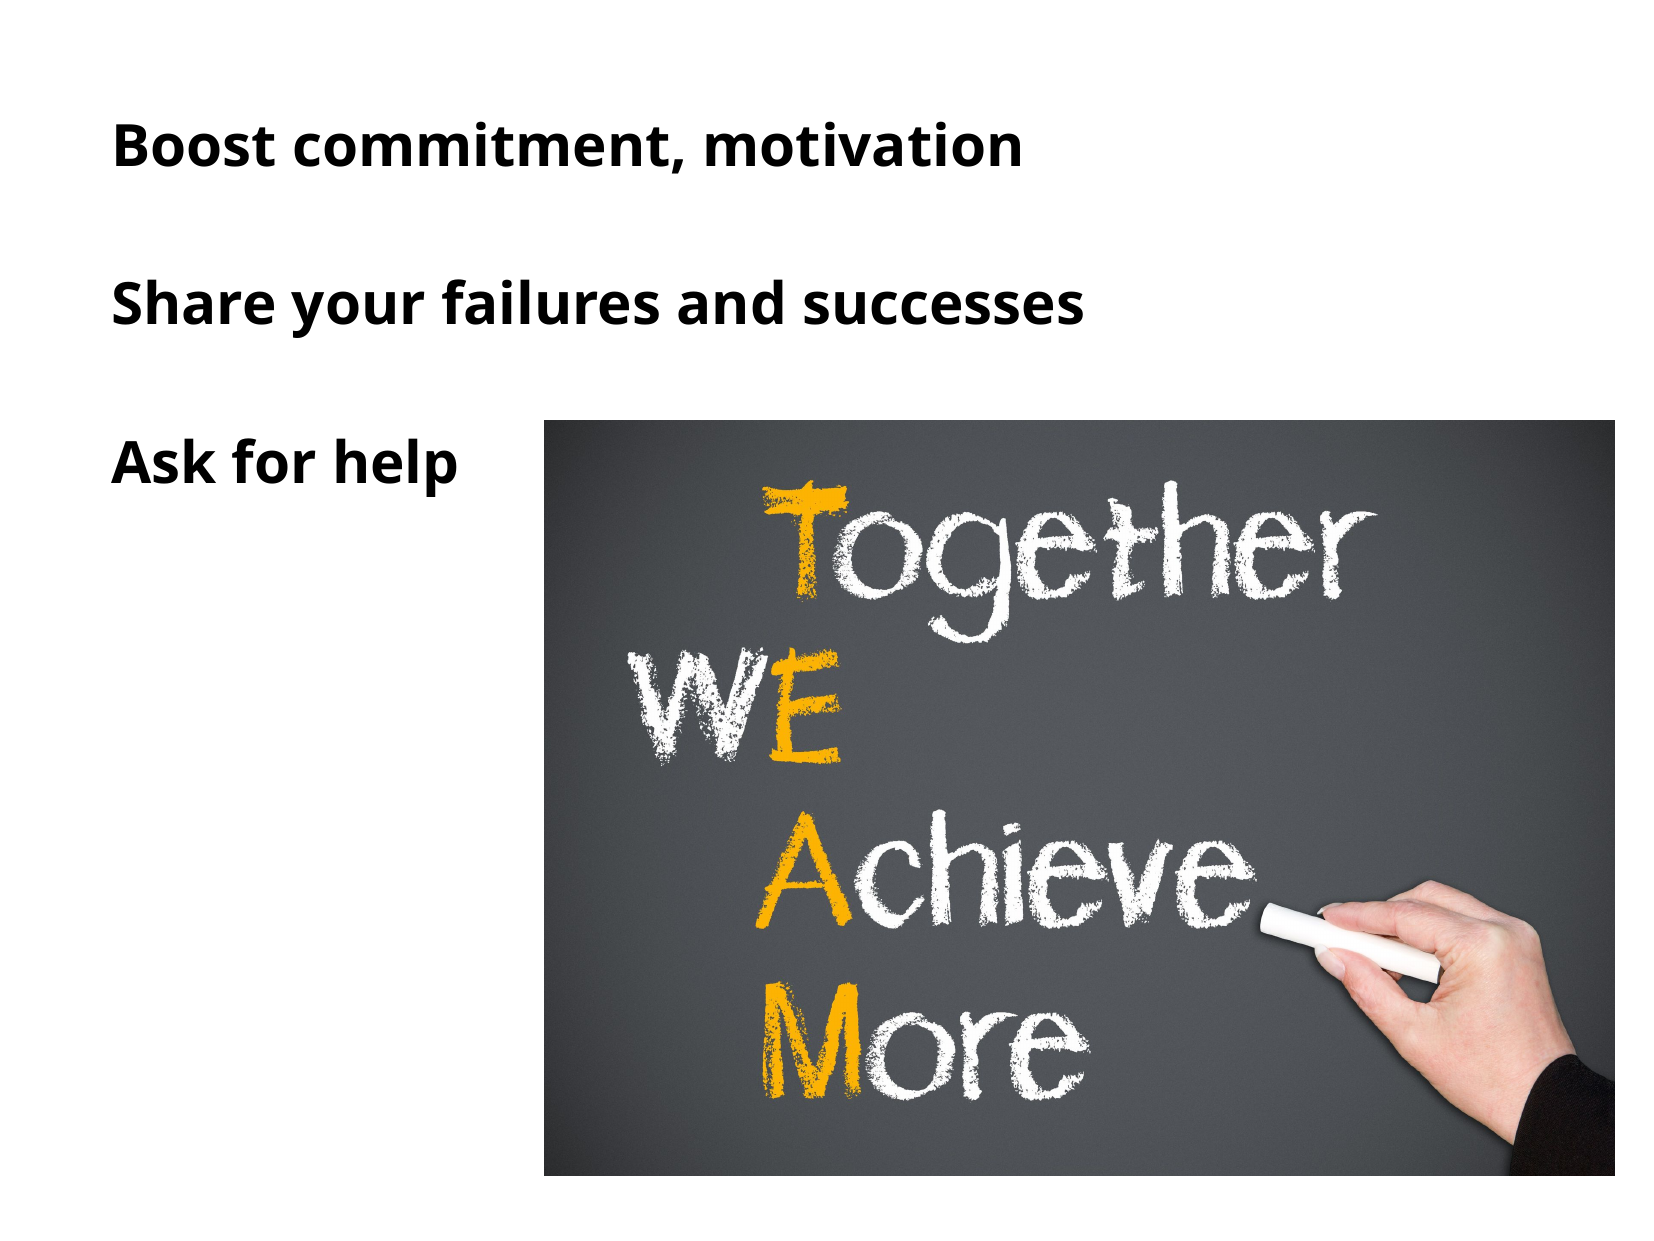

Boost commitment, motivation
Share your failures and successes
Ask for help